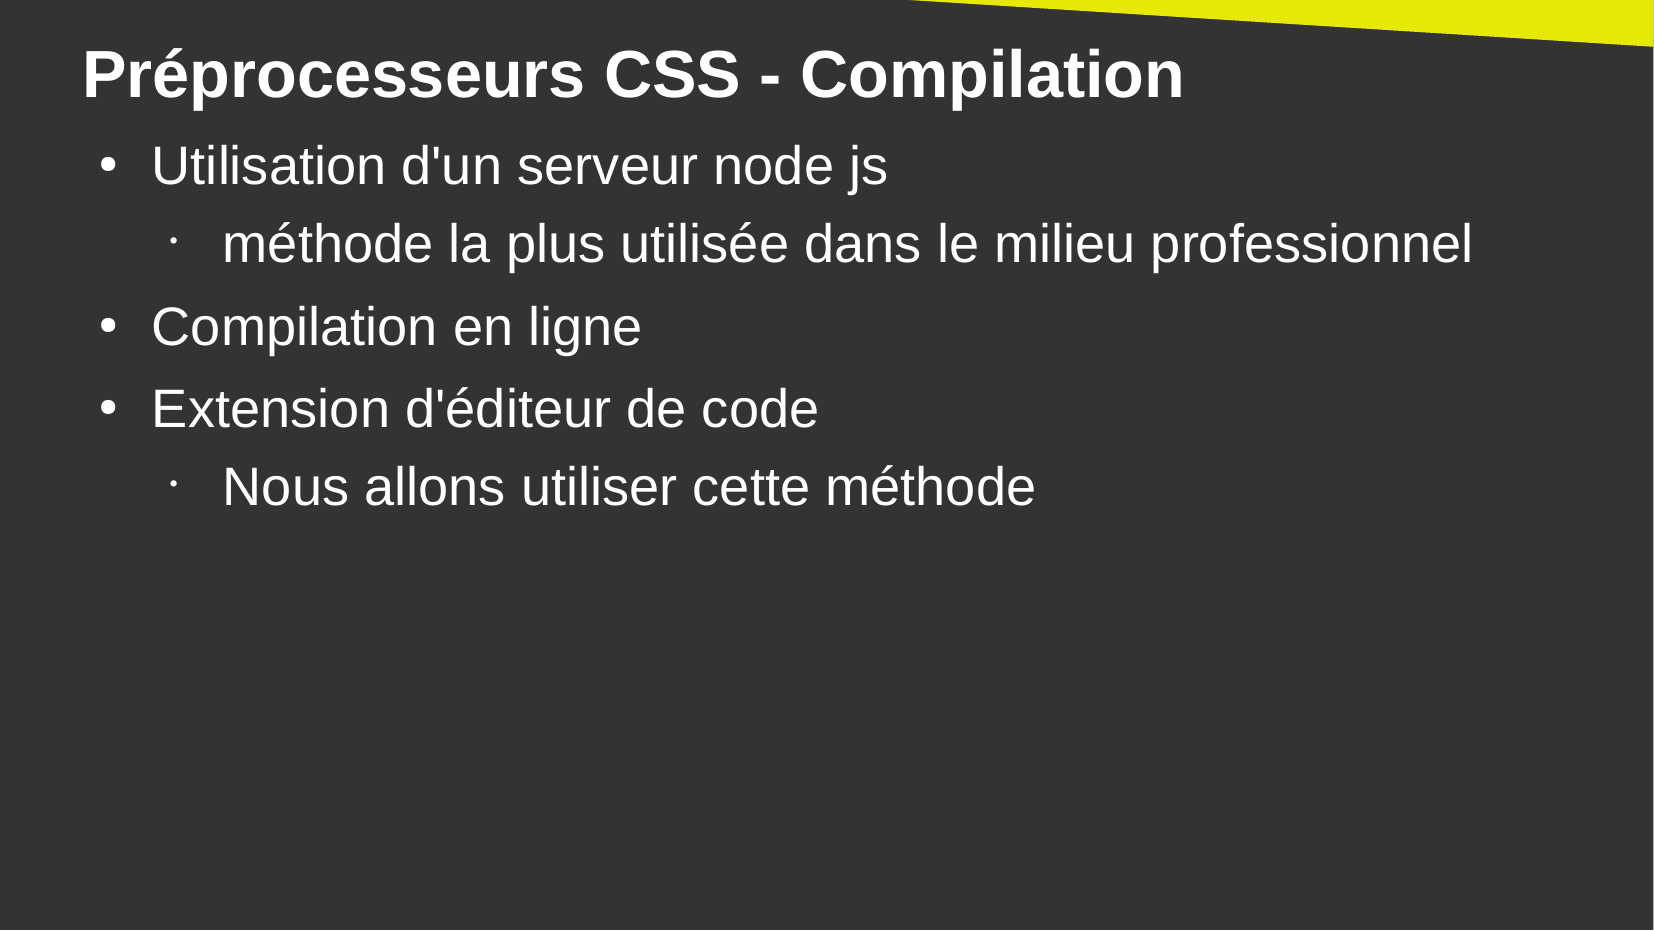

# Préprocesseurs CSS - Compilation
Utilisation d'un serveur node js
méthode la plus utilisée dans le milieu professionnel
Compilation en ligne
Extension d'éditeur de code
Nous allons utiliser cette méthode